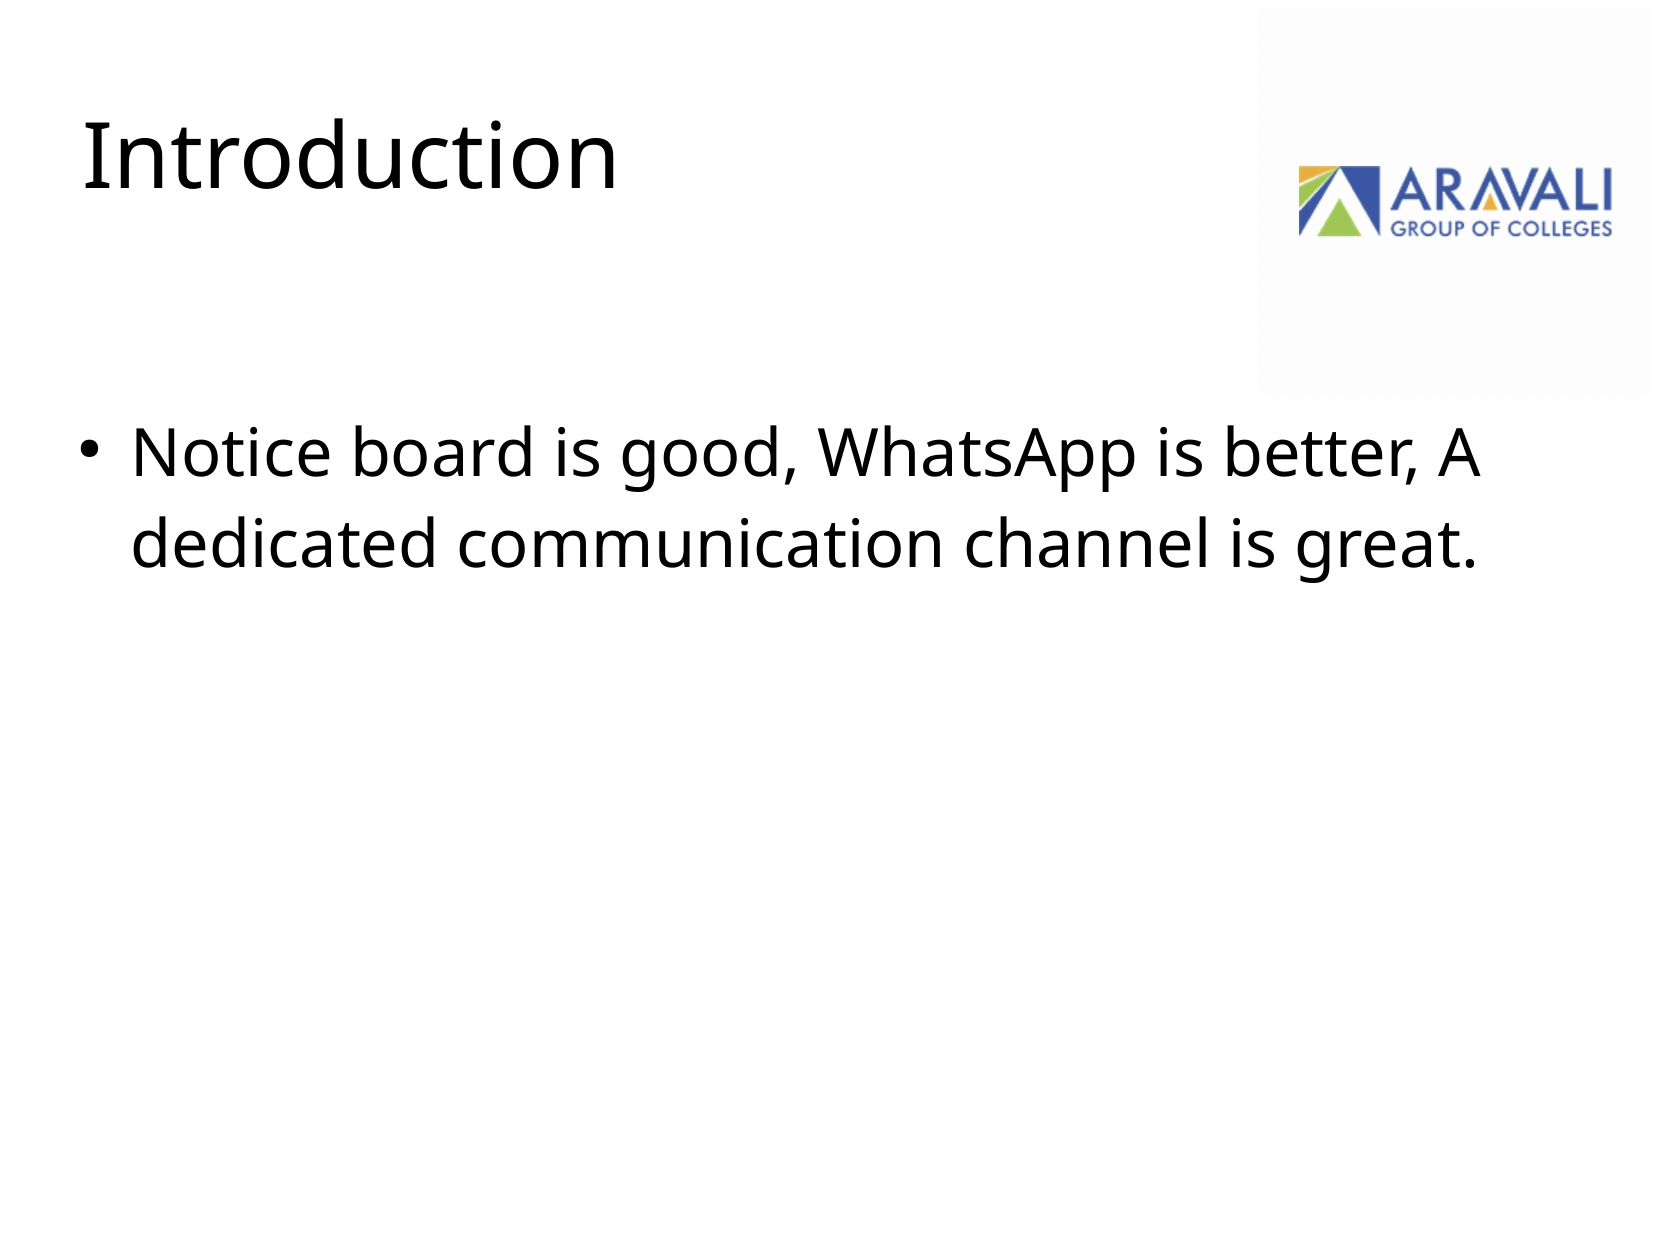

# Introduction
Notice board is good, WhatsApp is better, A dedicated communication channel is great.